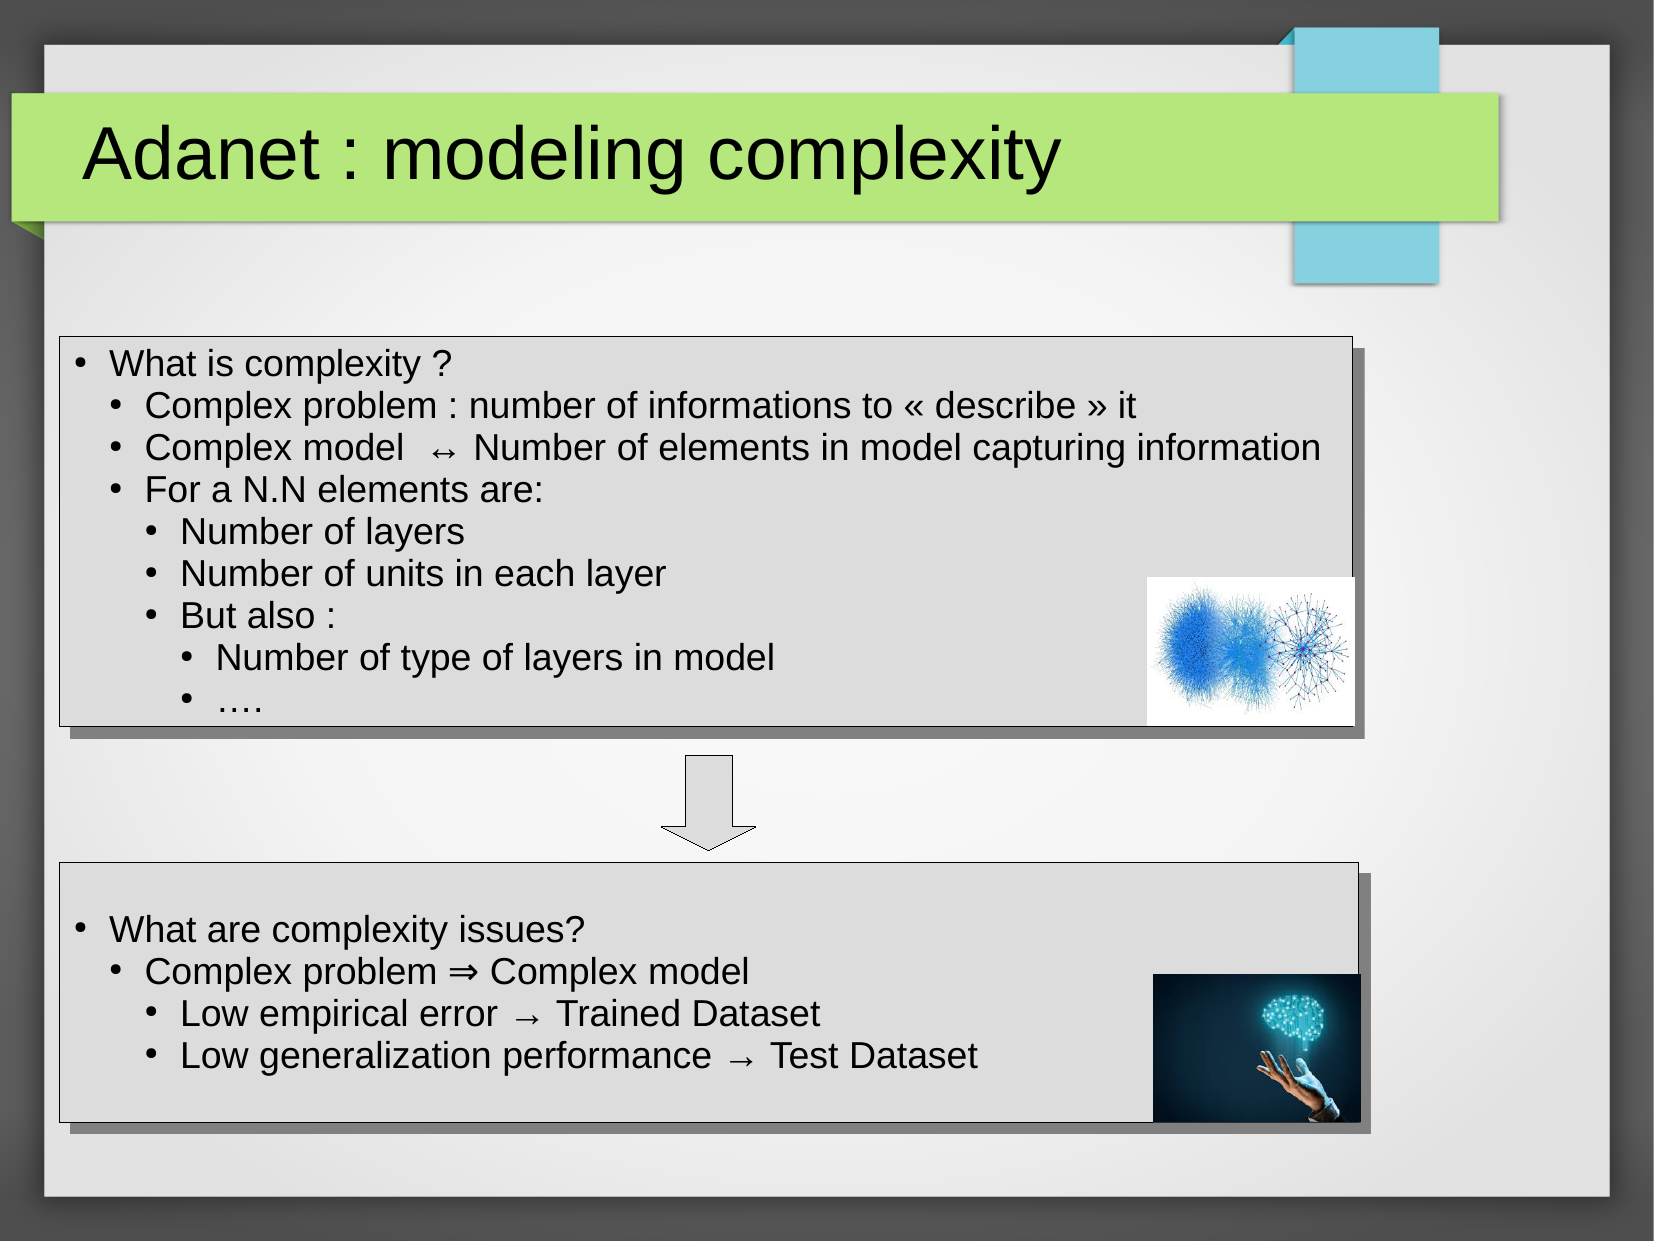

# Adanet : modeling complexity
What is complexity ?
Complex problem : number of informations to « describe » it
Complex model ↔ Number of elements in model capturing information
For a N.N elements are:
Number of layers
Number of units in each layer
But also :
Number of type of layers in model
….
What are complexity issues?
Complex problem ⇒ Complex model
Low empirical error → Trained Dataset
Low generalization performance → Test Dataset